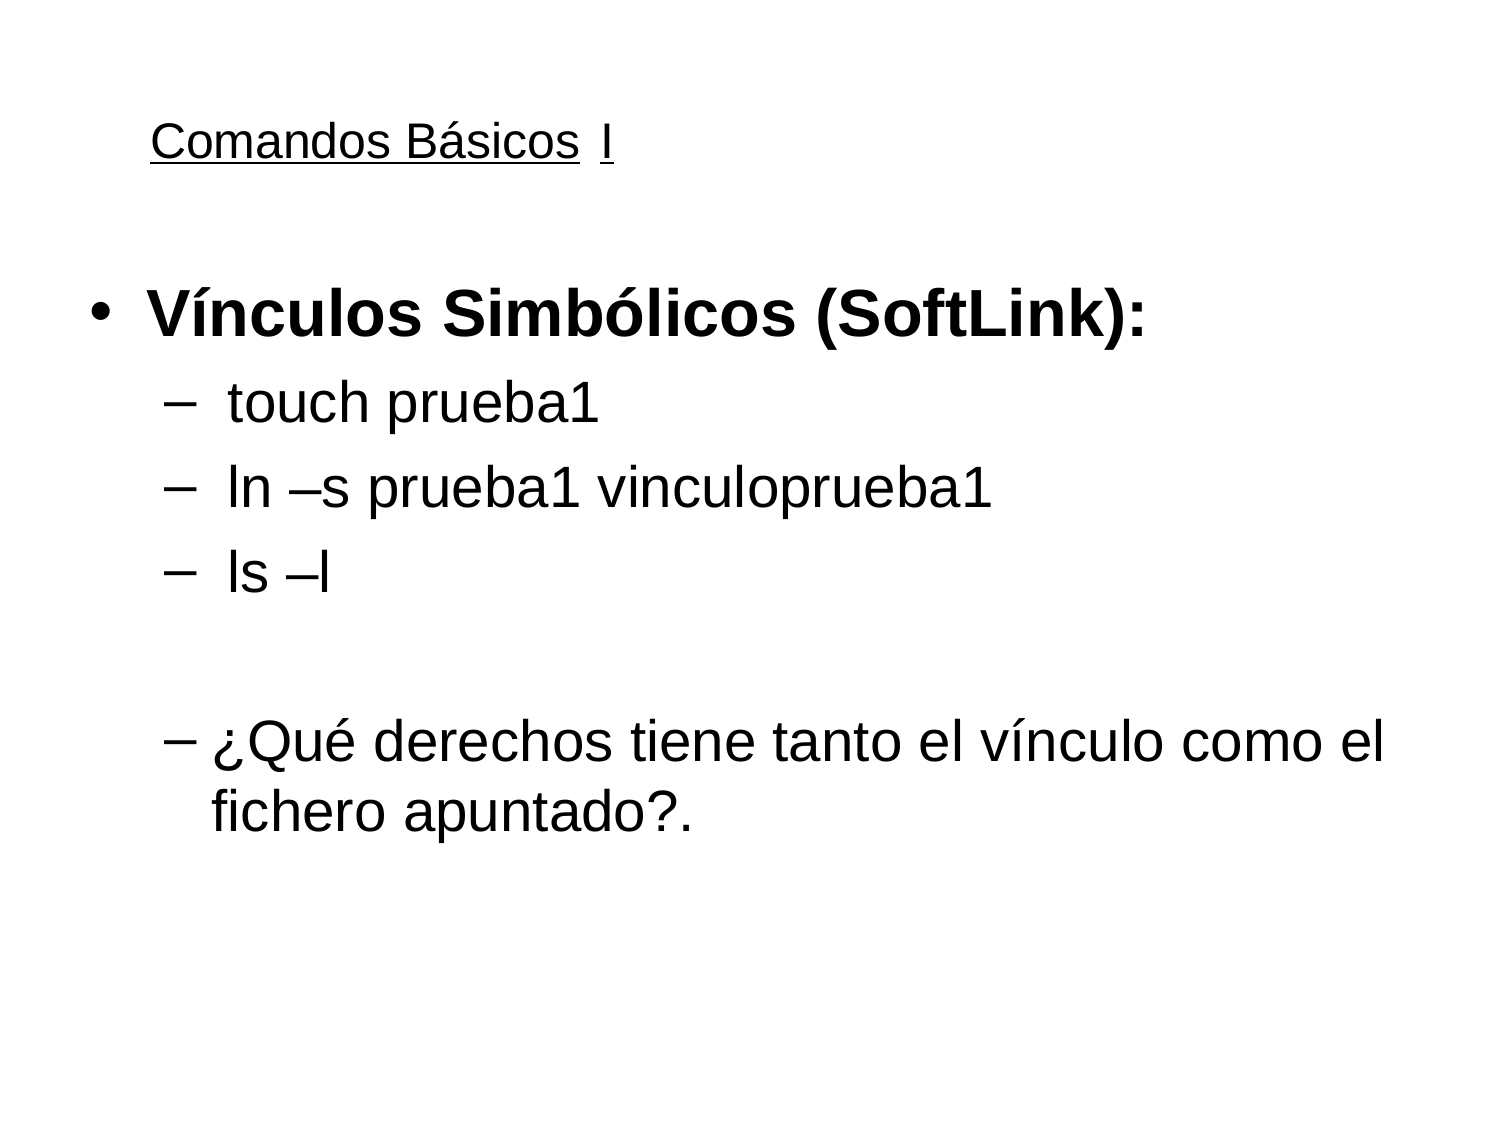

# Comandos Básicos	I
Vínculos Simbólicos (SoftLink):
 touch prueba1
 ln –s prueba1 vinculoprueba1
 ls –l
¿Qué derechos tiene tanto el vínculo como el fichero apuntado?.